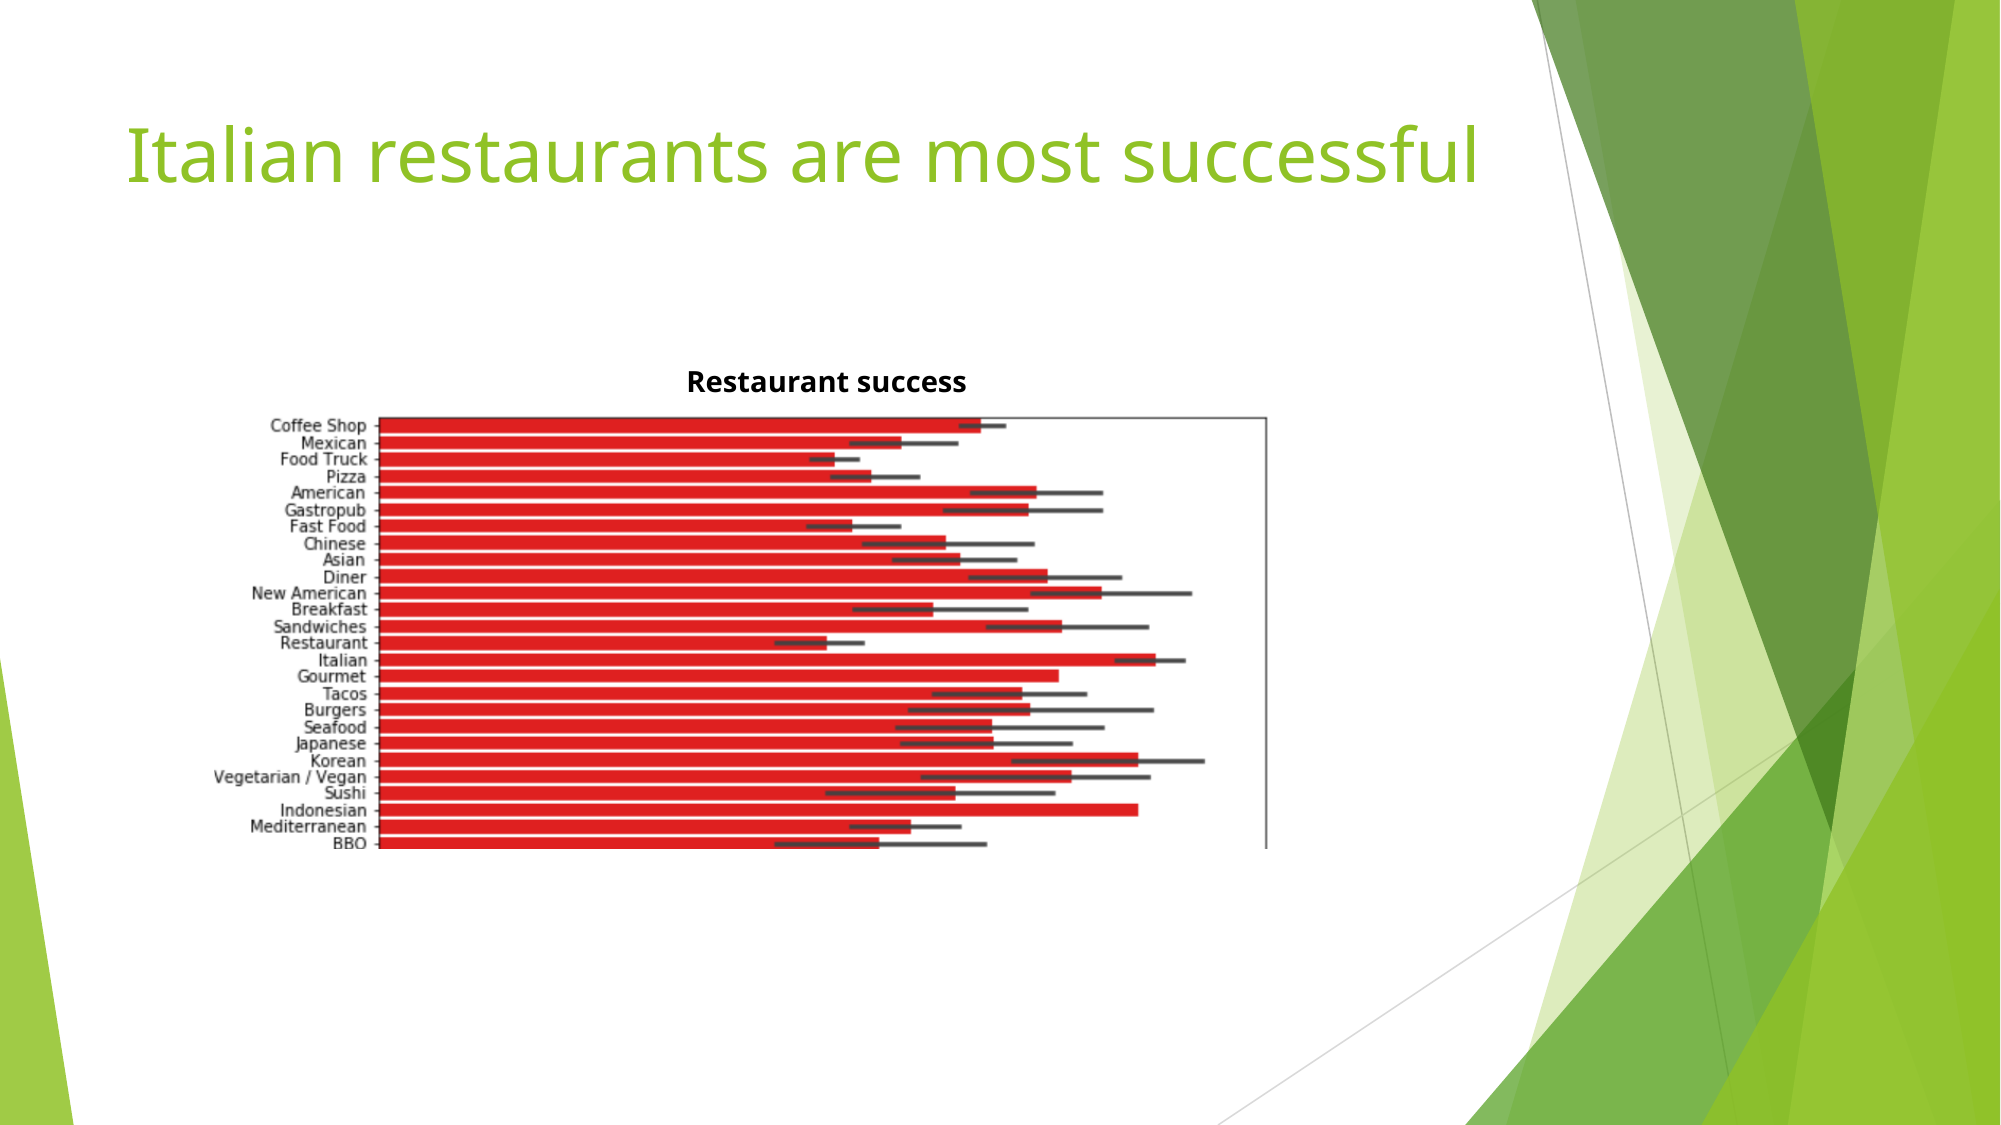

# Italian restaurants are most successful
Restaurant success